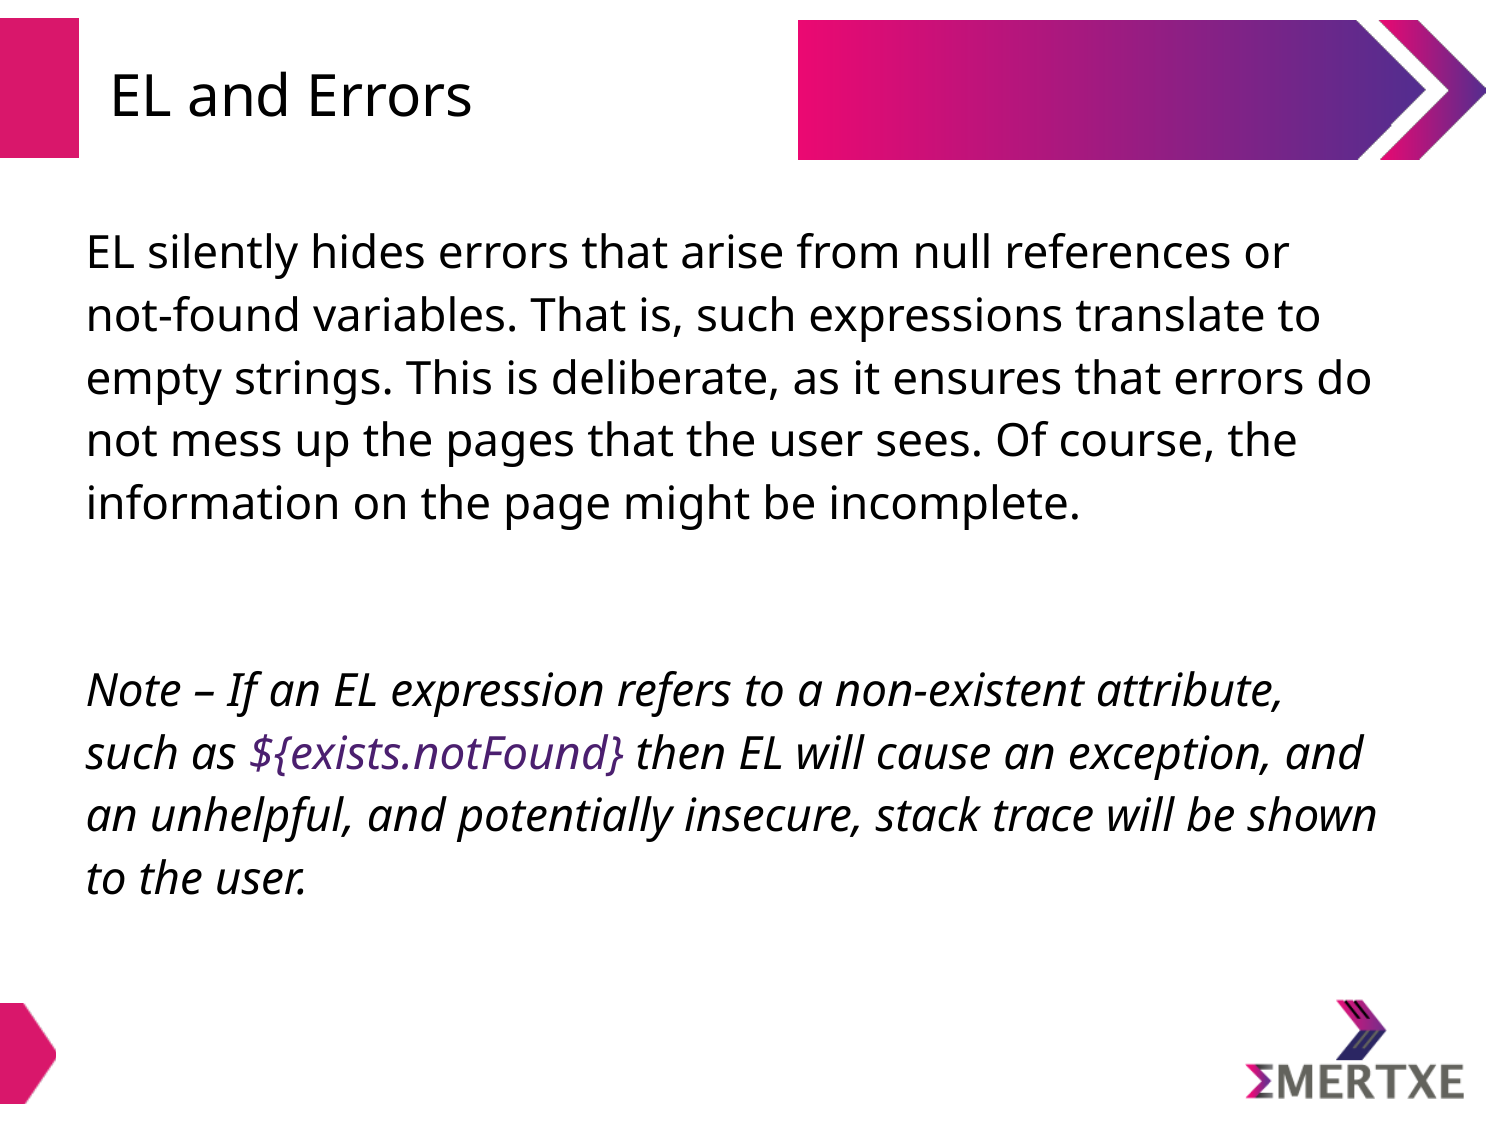

EL and Errors
EL silently hides errors that arise from null references or not-found variables. That is, such expressions translate to empty strings. This is deliberate, as it ensures that errors do not mess up the pages that the user sees. Of course, the information on the page might be incomplete.
Note – If an EL expression refers to a non-existent attribute, such as ${exists.notFound} then EL will cause an exception, and an unhelpful, and potentially insecure, stack trace will be shown to the user.